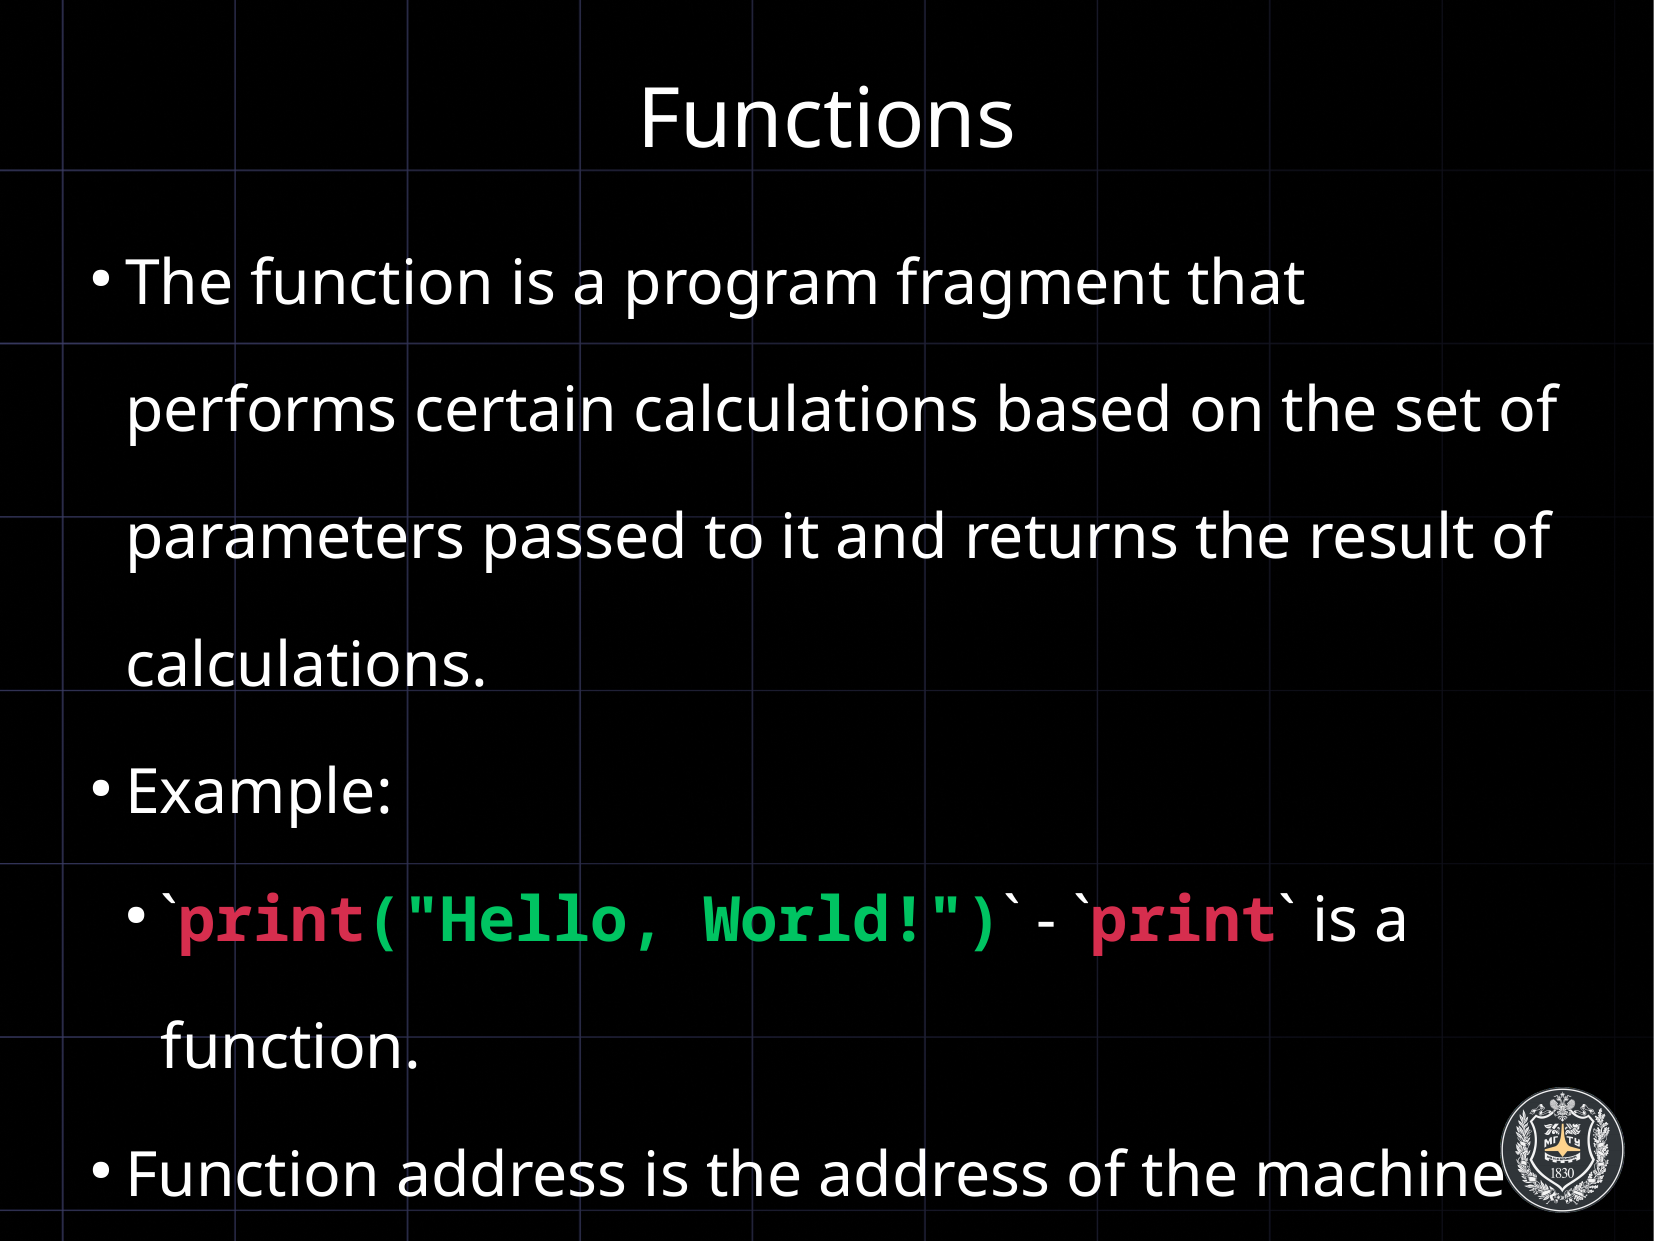

# Functions
The function is a program fragment that performs certain calculations based on the set of parameters passed to it and returns the result of calculations.
Example:
`print("Hello, World!")` - `print` is a function.
Function address is the address of the machine instruction at which its execution begins.